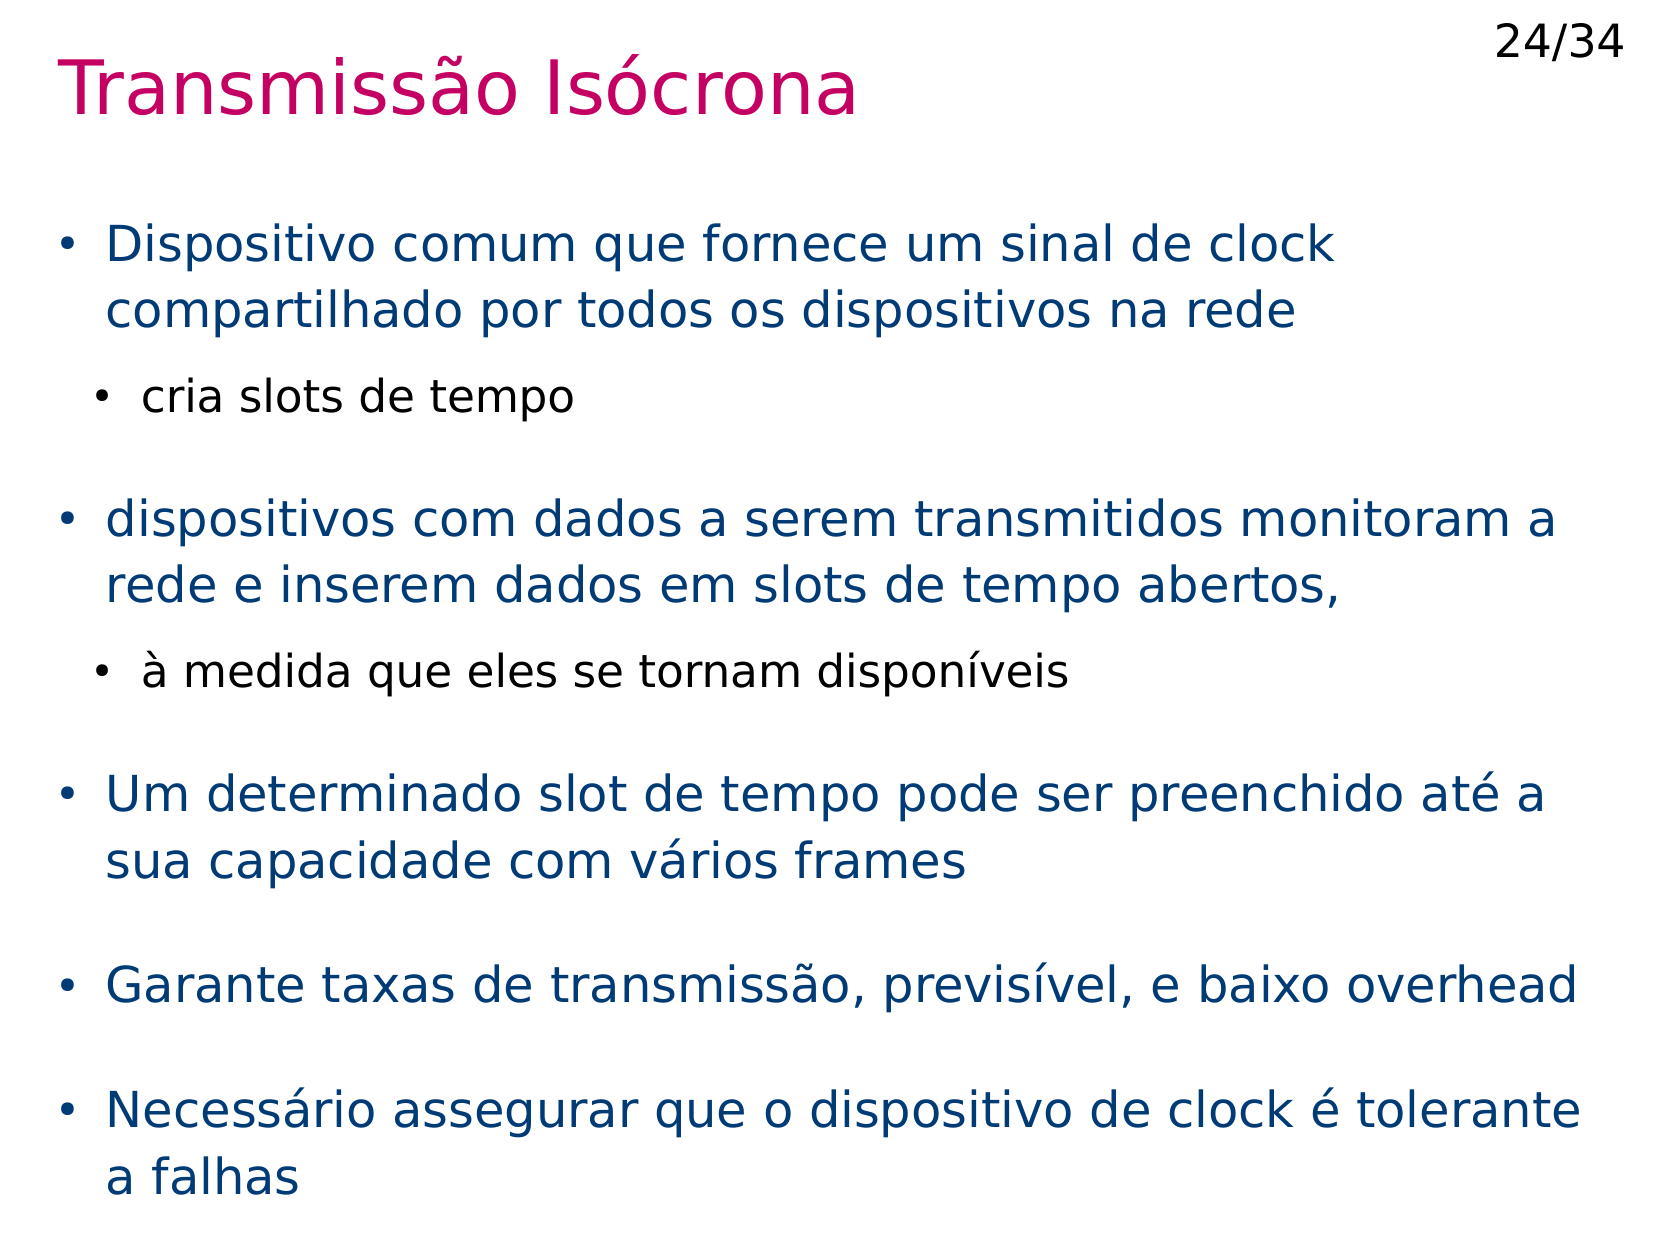

24
# Transmissão Isócrona
Dispositivo comum que fornece um sinal de clock compartilhado por todos os dispositivos na rede
cria slots de tempo
dispositivos com dados a serem transmitidos monitoram a rede e inserem dados em slots de tempo abertos,
à medida que eles se tornam disponíveis
Um determinado slot de tempo pode ser preenchido até a sua capacidade com vários frames
Garante taxas de transmissão, previsível, e baixo overhead
Necessário assegurar que o dispositivo de clock é tolerante a falhas